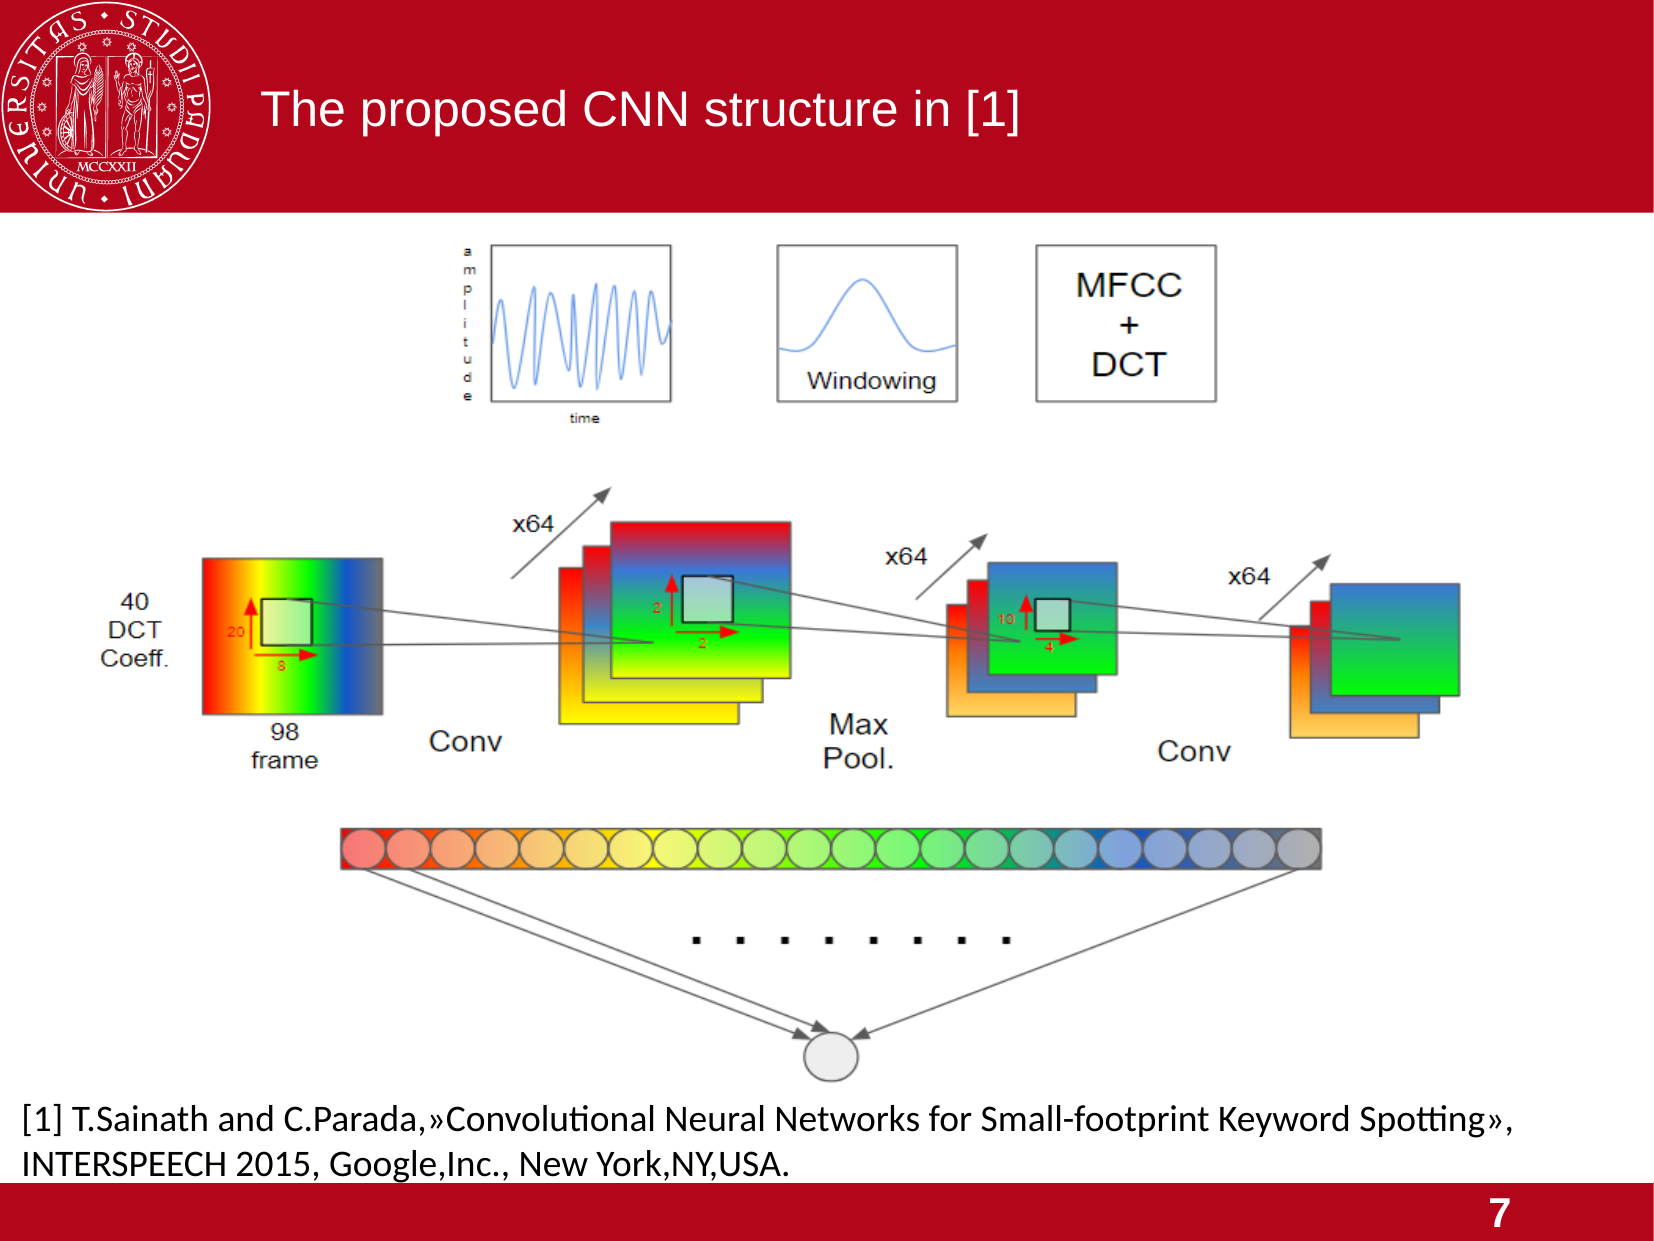

# The proposed CNN structure in [1]
[1] T.Sainath and C.Parada,»Convolutional Neural Networks for Small-footprint Keyword Spotting»,
INTERSPEECH 2015, Google,Inc., New York,NY,USA.